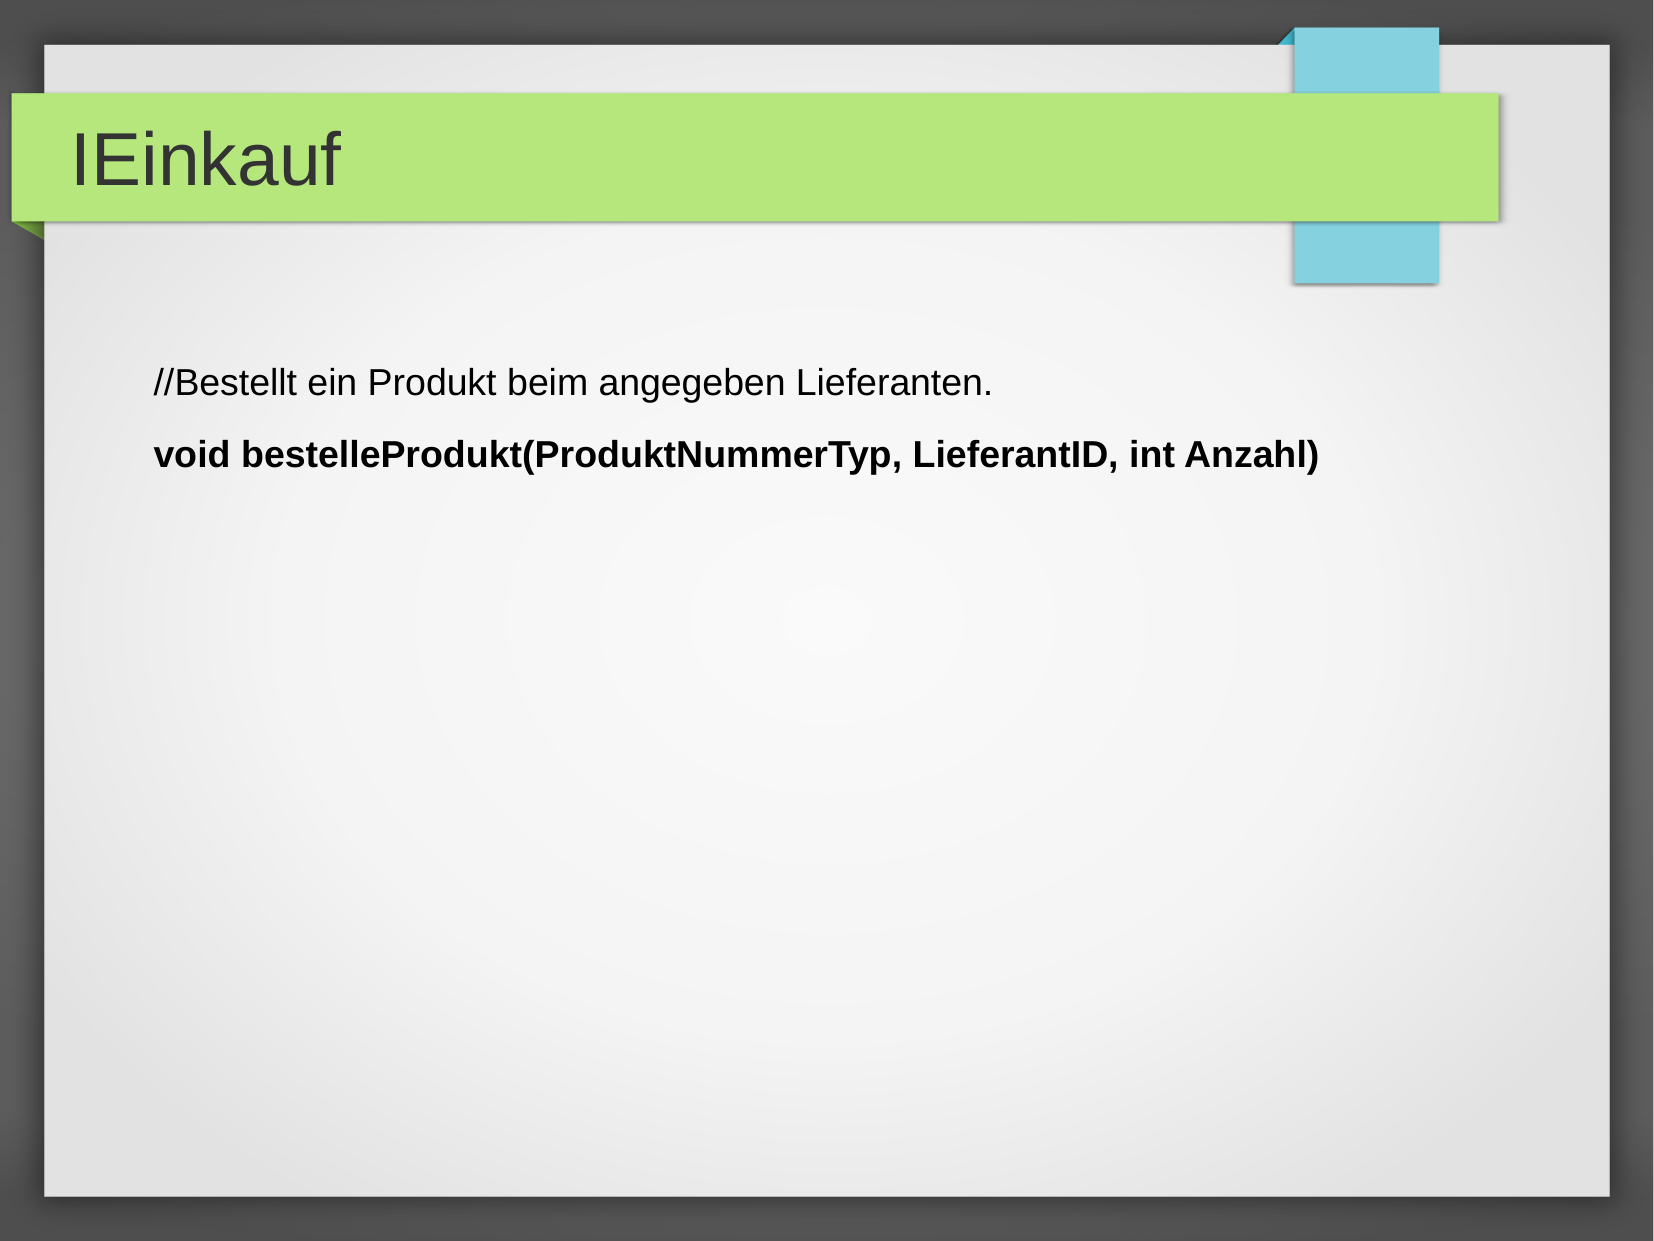

# IEinkauf
//Bestellt ein Produkt beim angegeben Lieferanten.
void bestelleProdukt(ProduktNummerTyp, LieferantID, int Anzahl)